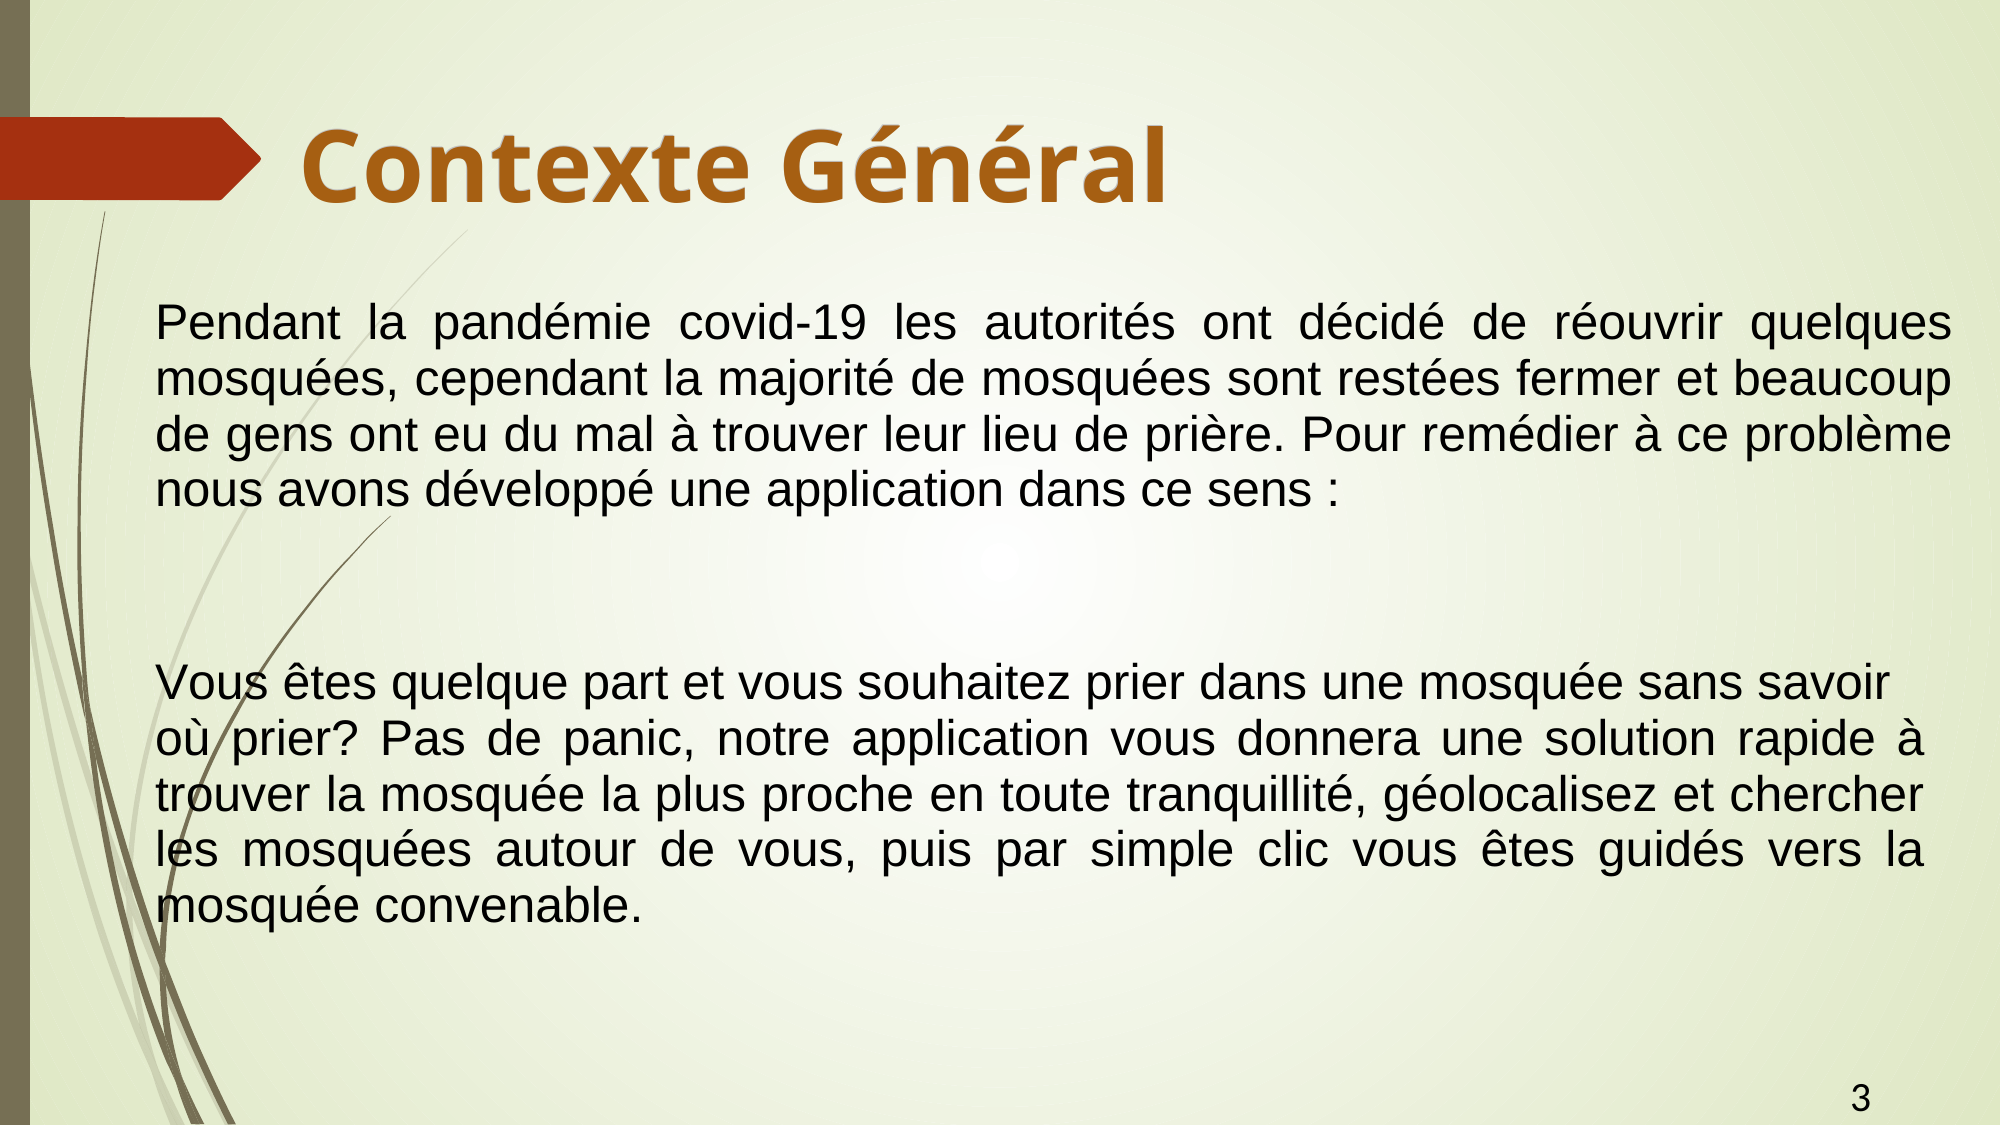

Contexte Général
Pendant la pandémie covid-19 les autorités ont décidé de réouvrir quelques mosquées, cependant la majorité de mosquées sont restées fermer et beaucoup de gens ont eu du mal à trouver leur lieu de prière. Pour remédier à ce problème nous avons développé une application dans ce sens :
Vous êtes quelque part et vous souhaitez prier dans une mosquée sans savoir
où prier? Pas de panic, notre application vous donnera une solution rapide à trouver la mosquée la plus proche en toute tranquillité, géolocalisez et chercher les mosquées autour de vous, puis par simple clic vous êtes guidés vers la mosquée convenable.
3